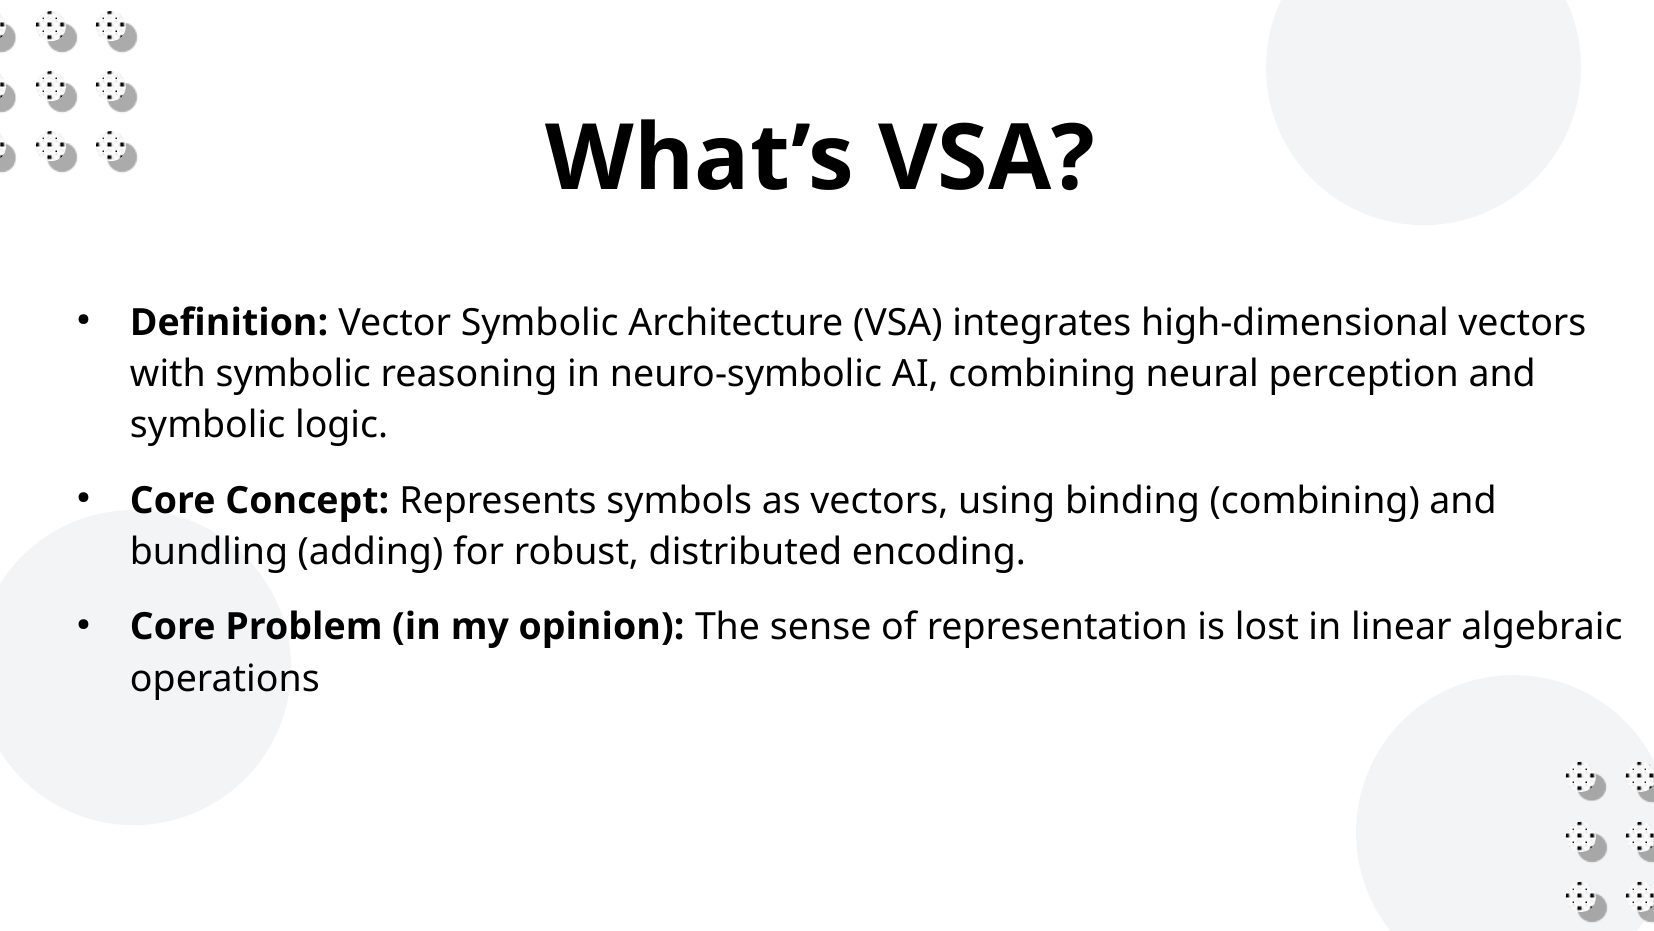

# What’s VSA?
Definition: Vector Symbolic Architecture (VSA) integrates high-dimensional vectors with symbolic reasoning in neuro-symbolic AI, combining neural perception and symbolic logic.
Core Concept: Represents symbols as vectors, using binding (combining) and bundling (adding) for robust, distributed encoding.
Core Problem (in my opinion): The sense of representation is lost in linear algebraic operations